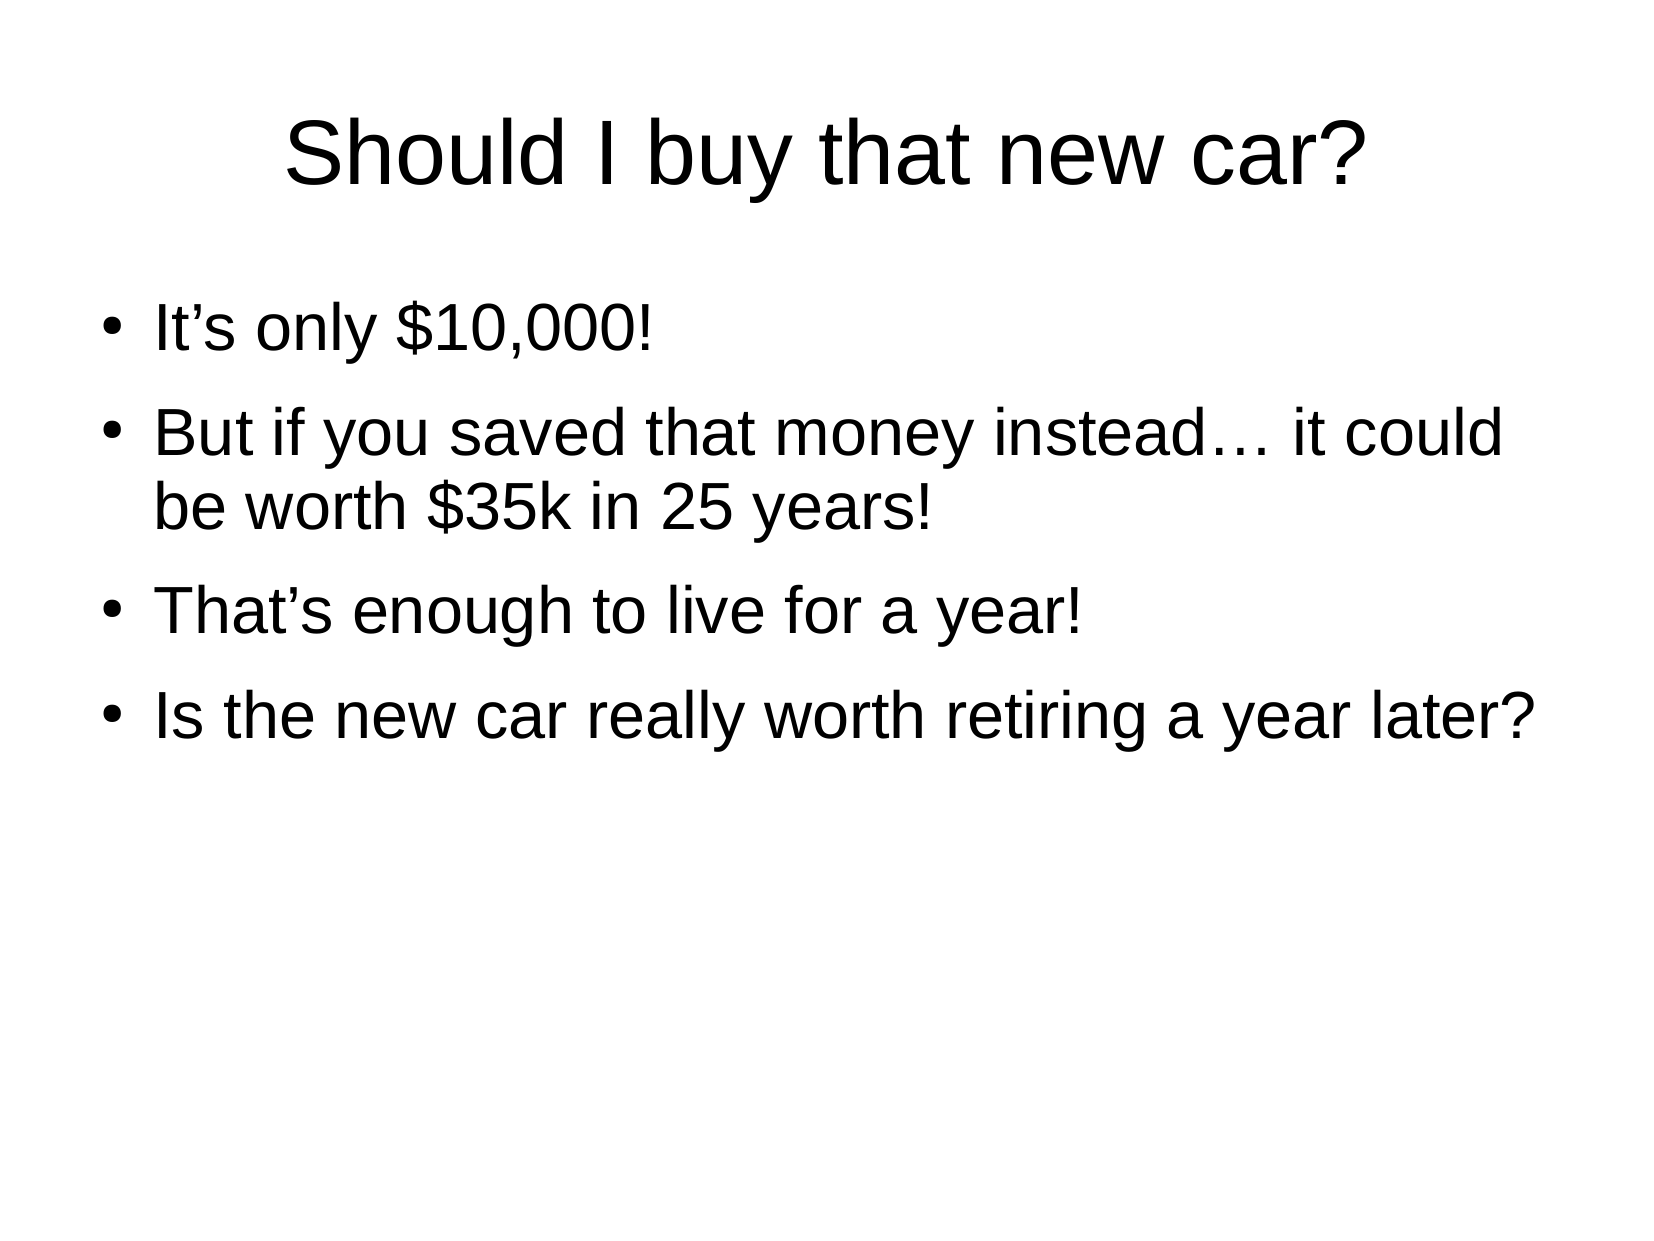

# Should I buy that new car?
It’s only $10,000!
But if you saved that money instead… it could be worth $35k in 25 years!
That’s enough to live for a year!
Is the new car really worth retiring a year later?